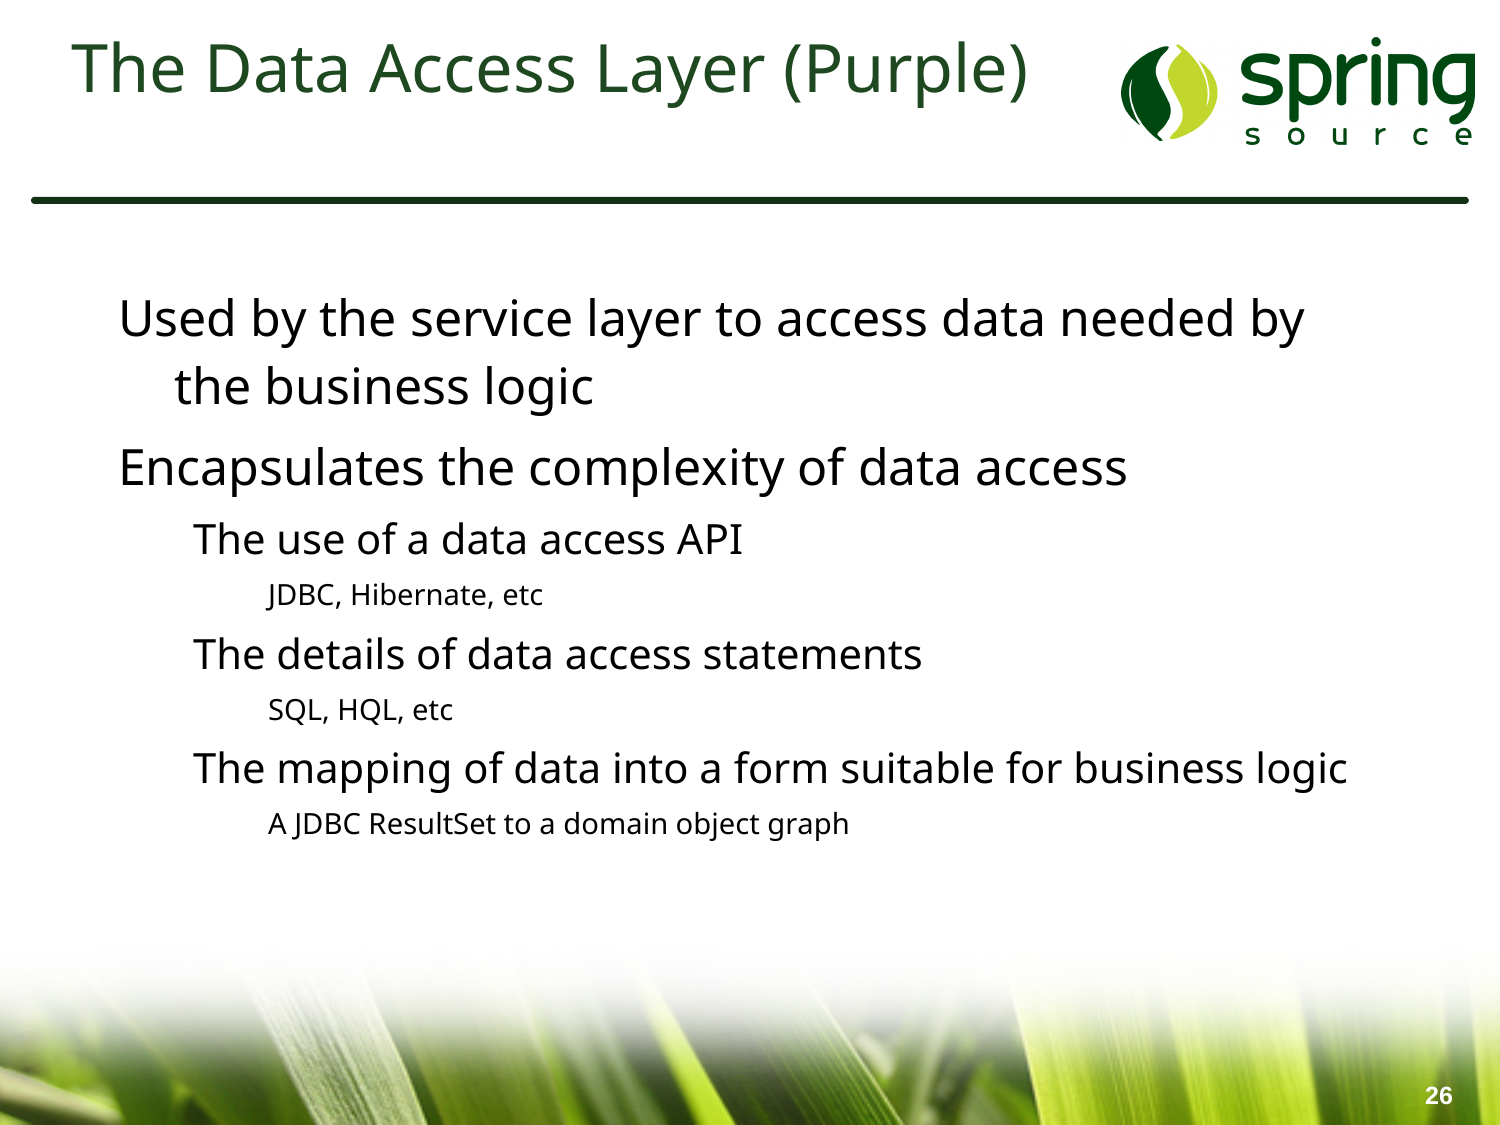

# The Data Access Layer (Purple)
Used by the service layer to access data needed by the business logic
Encapsulates the complexity of data access
The use of a data access API
JDBC, Hibernate, etc
The details of data access statements
SQL, HQL, etc
The mapping of data into a form suitable for business logic
A JDBC ResultSet to a domain object graph